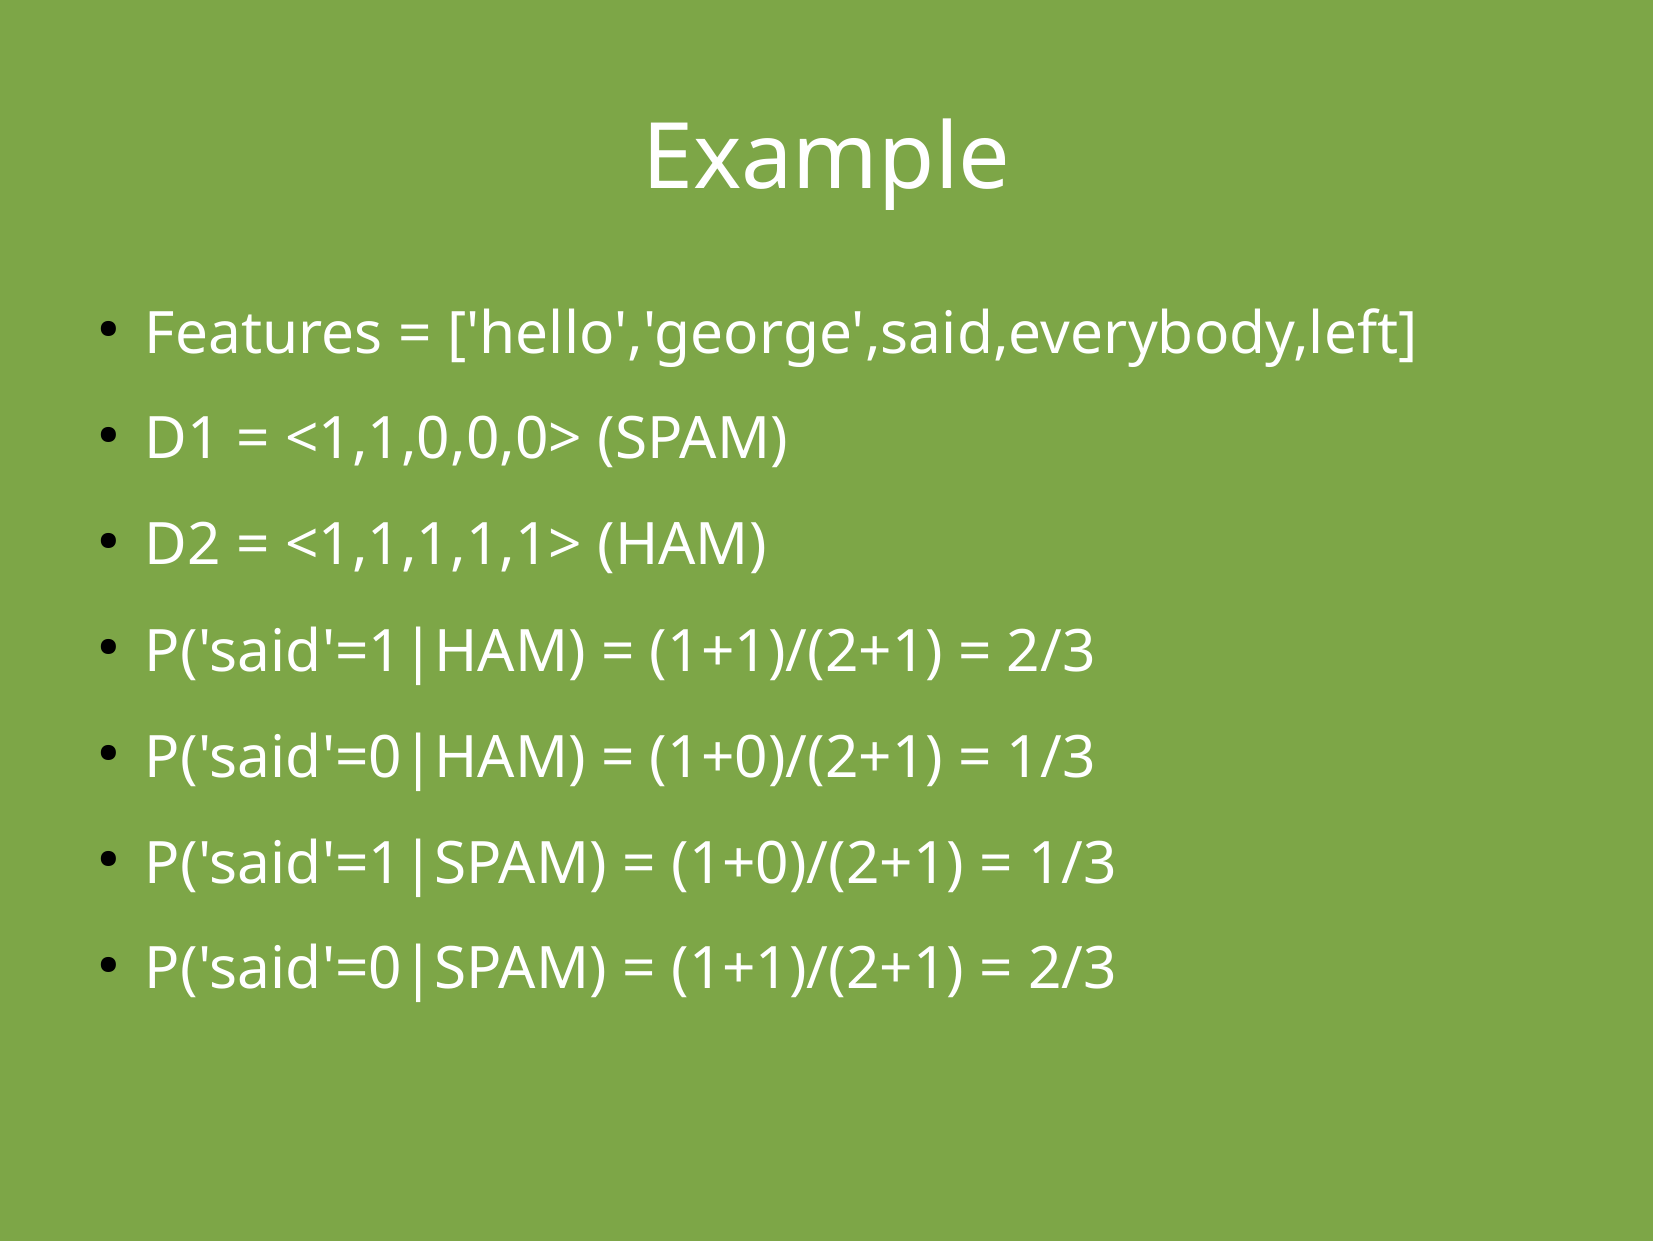

# Example
Features = ['hello','george',said,everybody,left]
D1 = <1,1,0,0,0> (SPAM)
D2 = <1,1,1,1,1> (HAM)
P('said'=1|HAM) = (1+1)/(2+1) = 2/3
P('said'=0|HAM) = (1+0)/(2+1) = 1/3
P('said'=1|SPAM) = (1+0)/(2+1) = 1/3
P('said'=0|SPAM) = (1+1)/(2+1) = 2/3